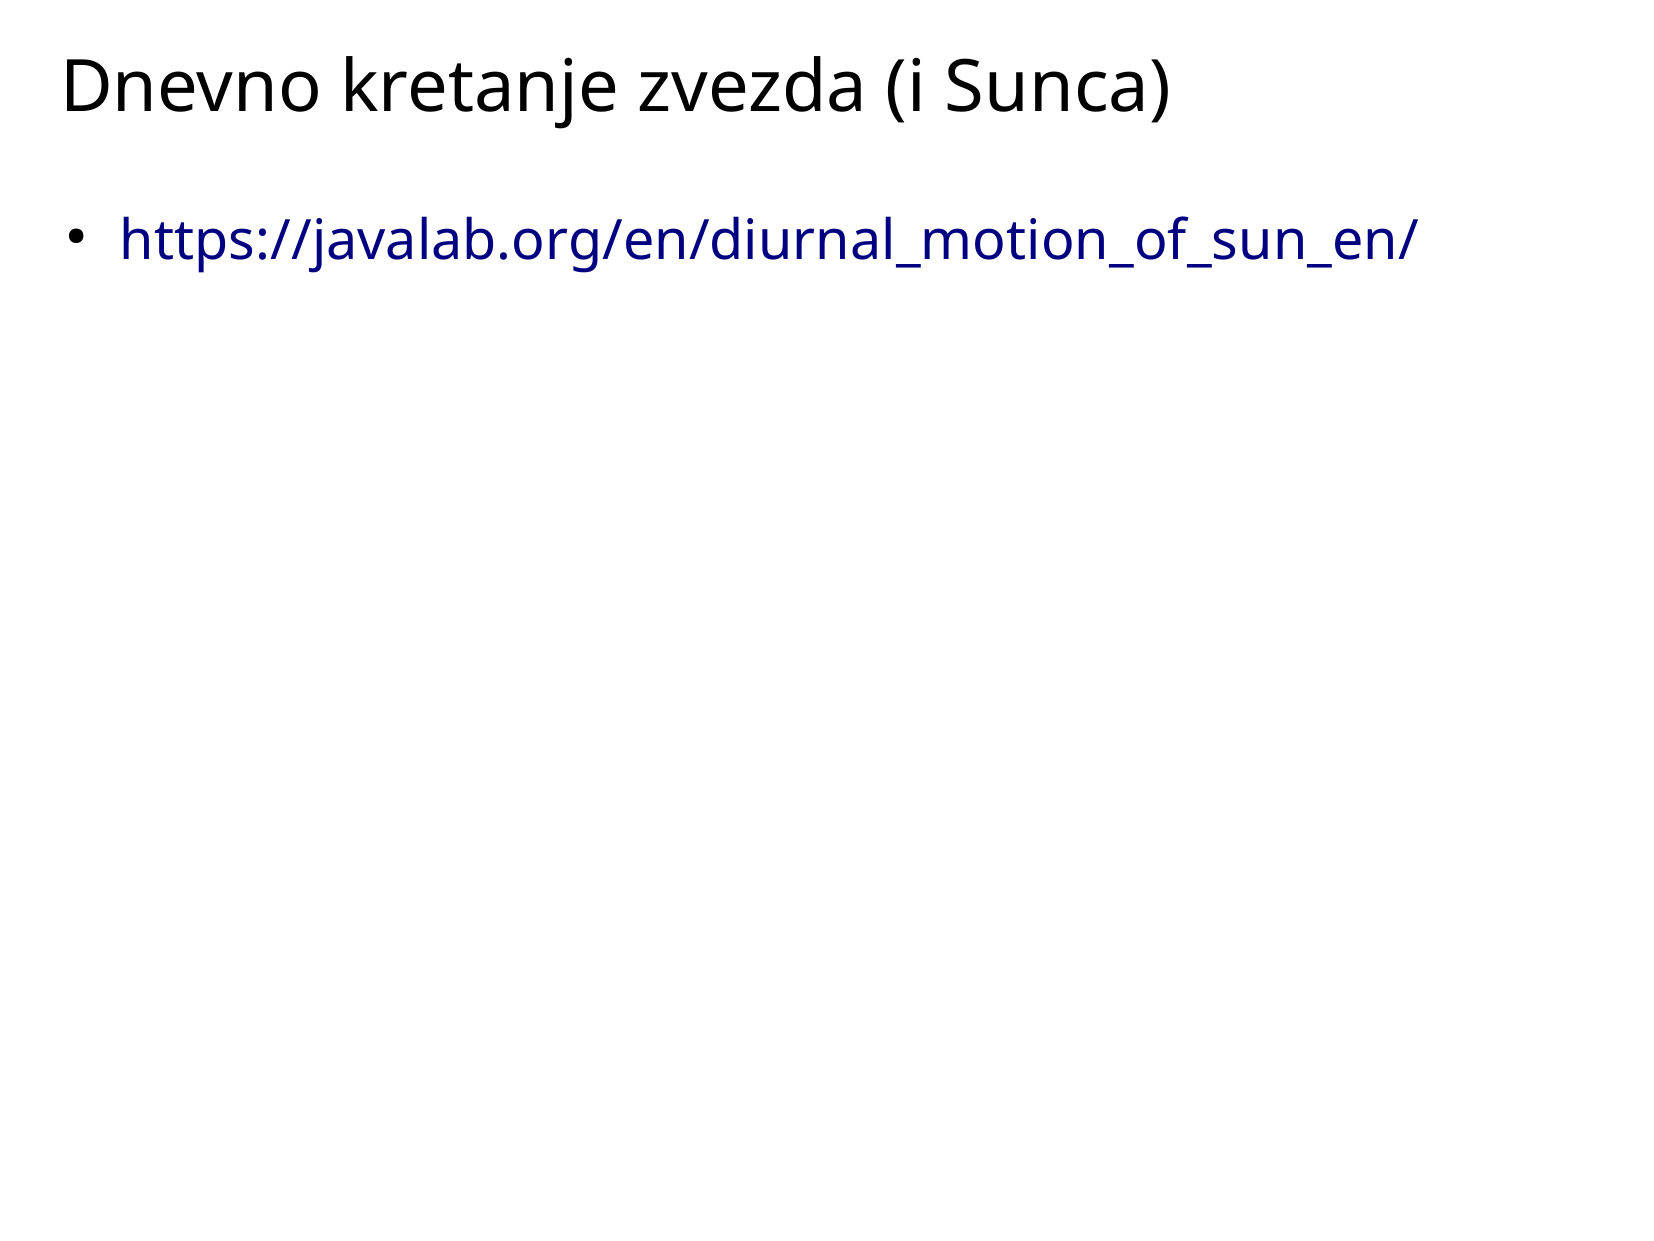

# Dnevno kretanje zvezda (i Sunca)
https://javalab.org/en/diurnal_motion_of_sun_en/